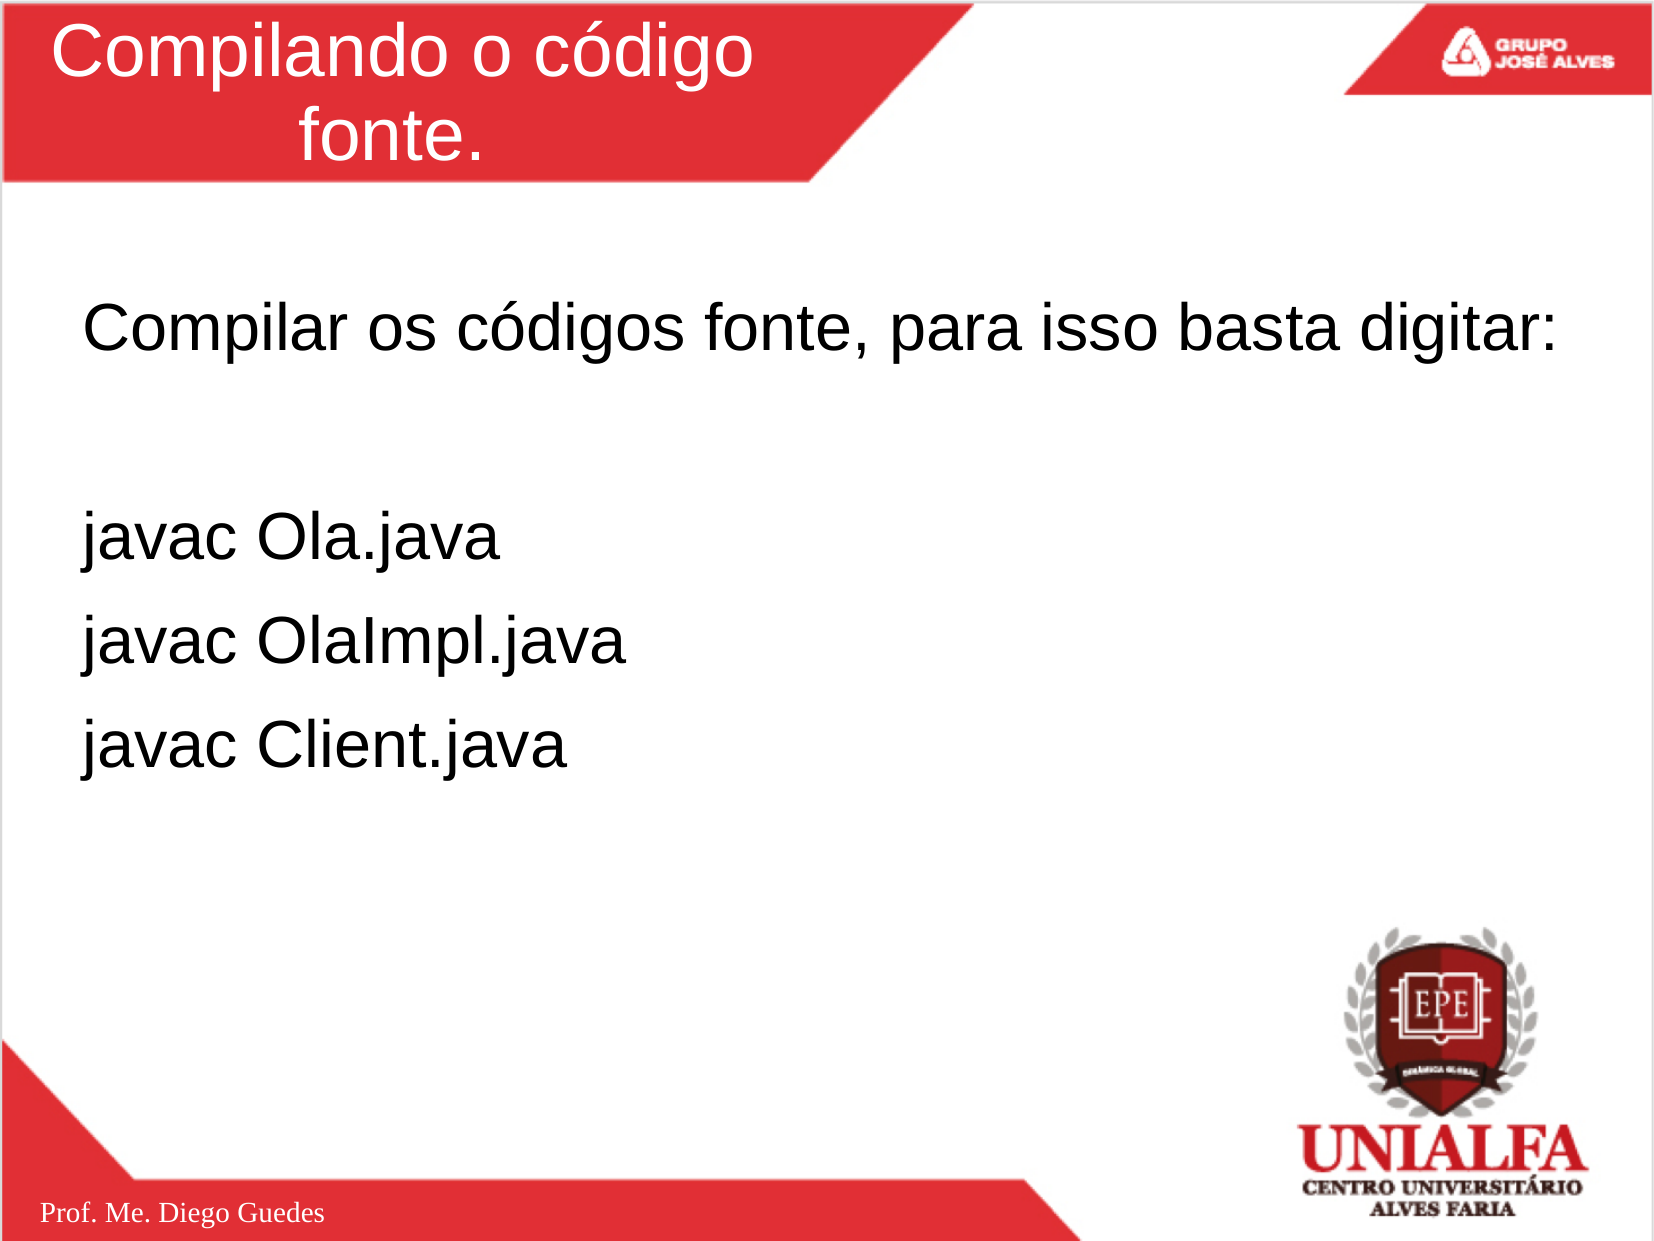

# Compilando o código fonte.
Compilar os códigos fonte, para isso basta digitar:
javac Ola.java
javac OlaImpl.java
javac Client.java